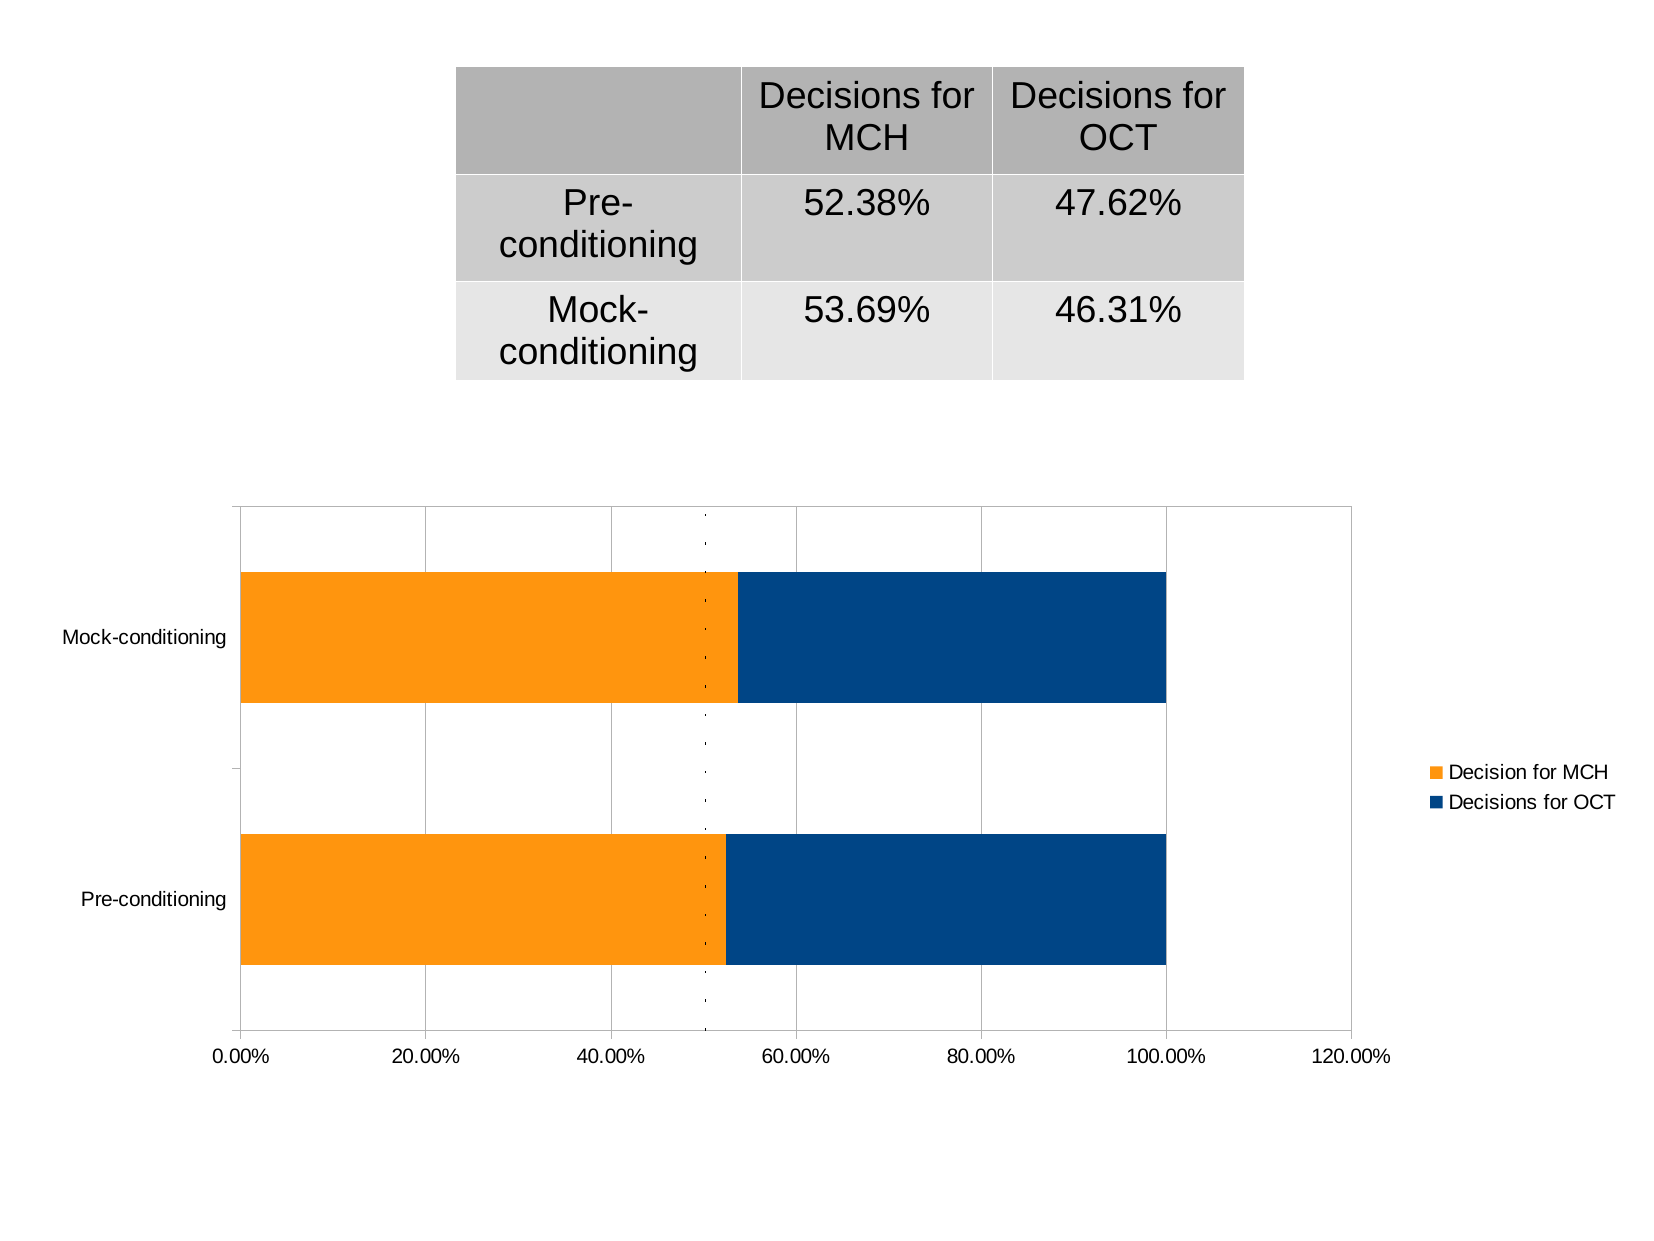

| | Decisions for MCH | Decisions for OCT |
| --- | --- | --- |
| Pre-conditioning | 52.38% | 47.62% |
| Mock-conditioning | 53.69% | 46.31% |
### Chart
| Category | Decision for MCH | Decisions for OCT |
|---|---|---|
| Pre-conditioning | 0.523809523809524 | 0.476190476190476 |
| Mock-conditioning | 0.536878216123499 | 0.463121783876501 |